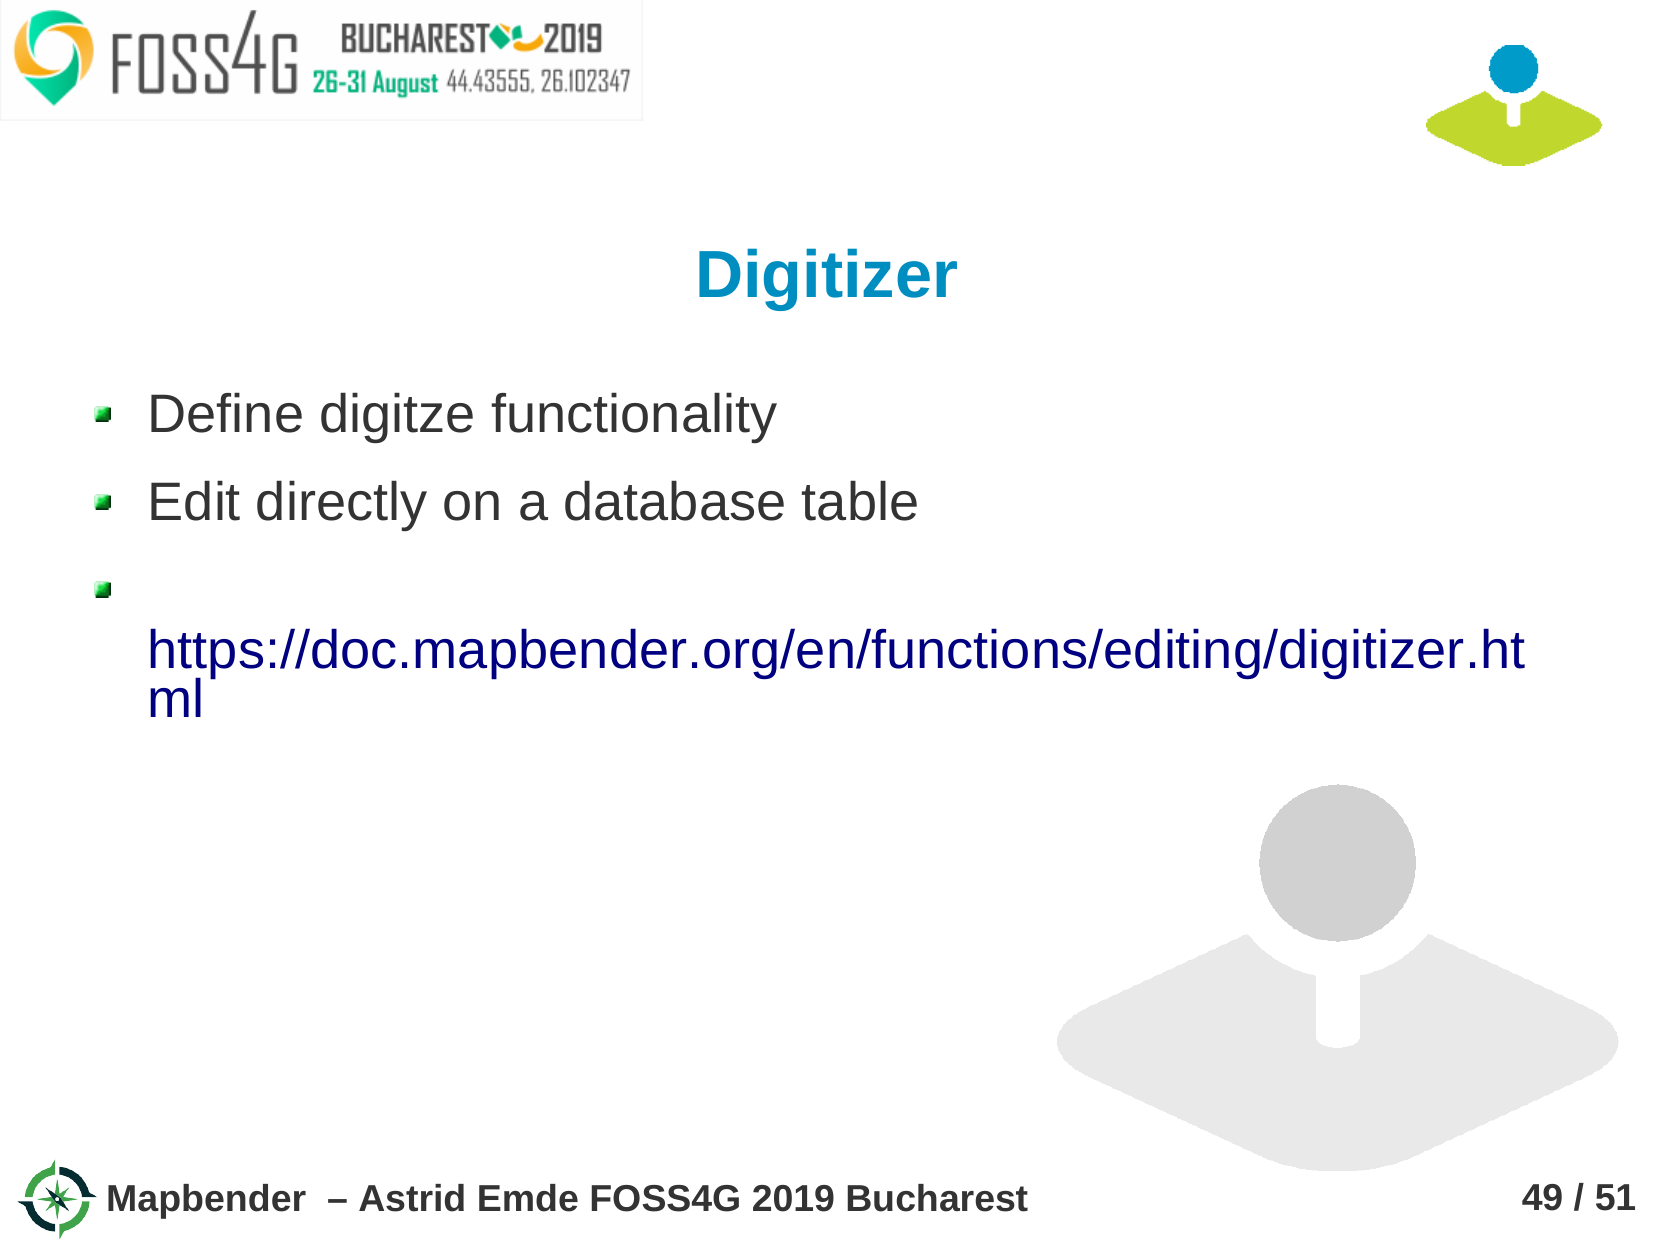

# Digitizer
Define digitze functionality
Edit directly on a database table
https://doc.mapbender.org/en/functions/editing/digitizer.html